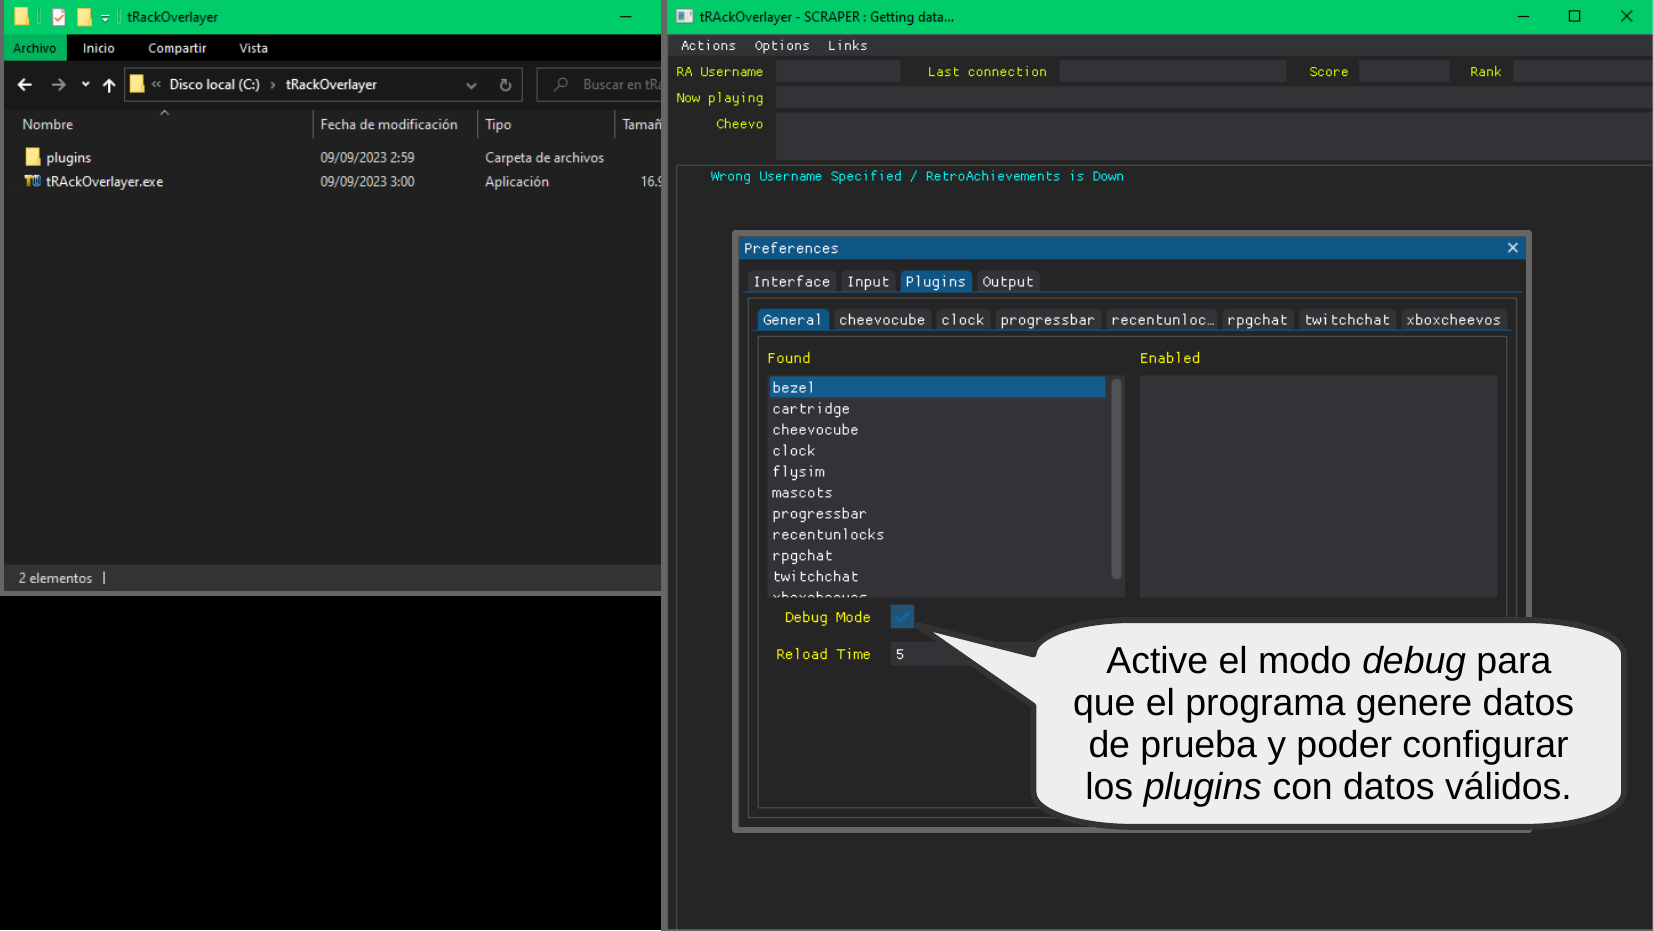

Active el modo debug para que el programa genere datos de prueba y poder configurar los plugins con datos válidos.